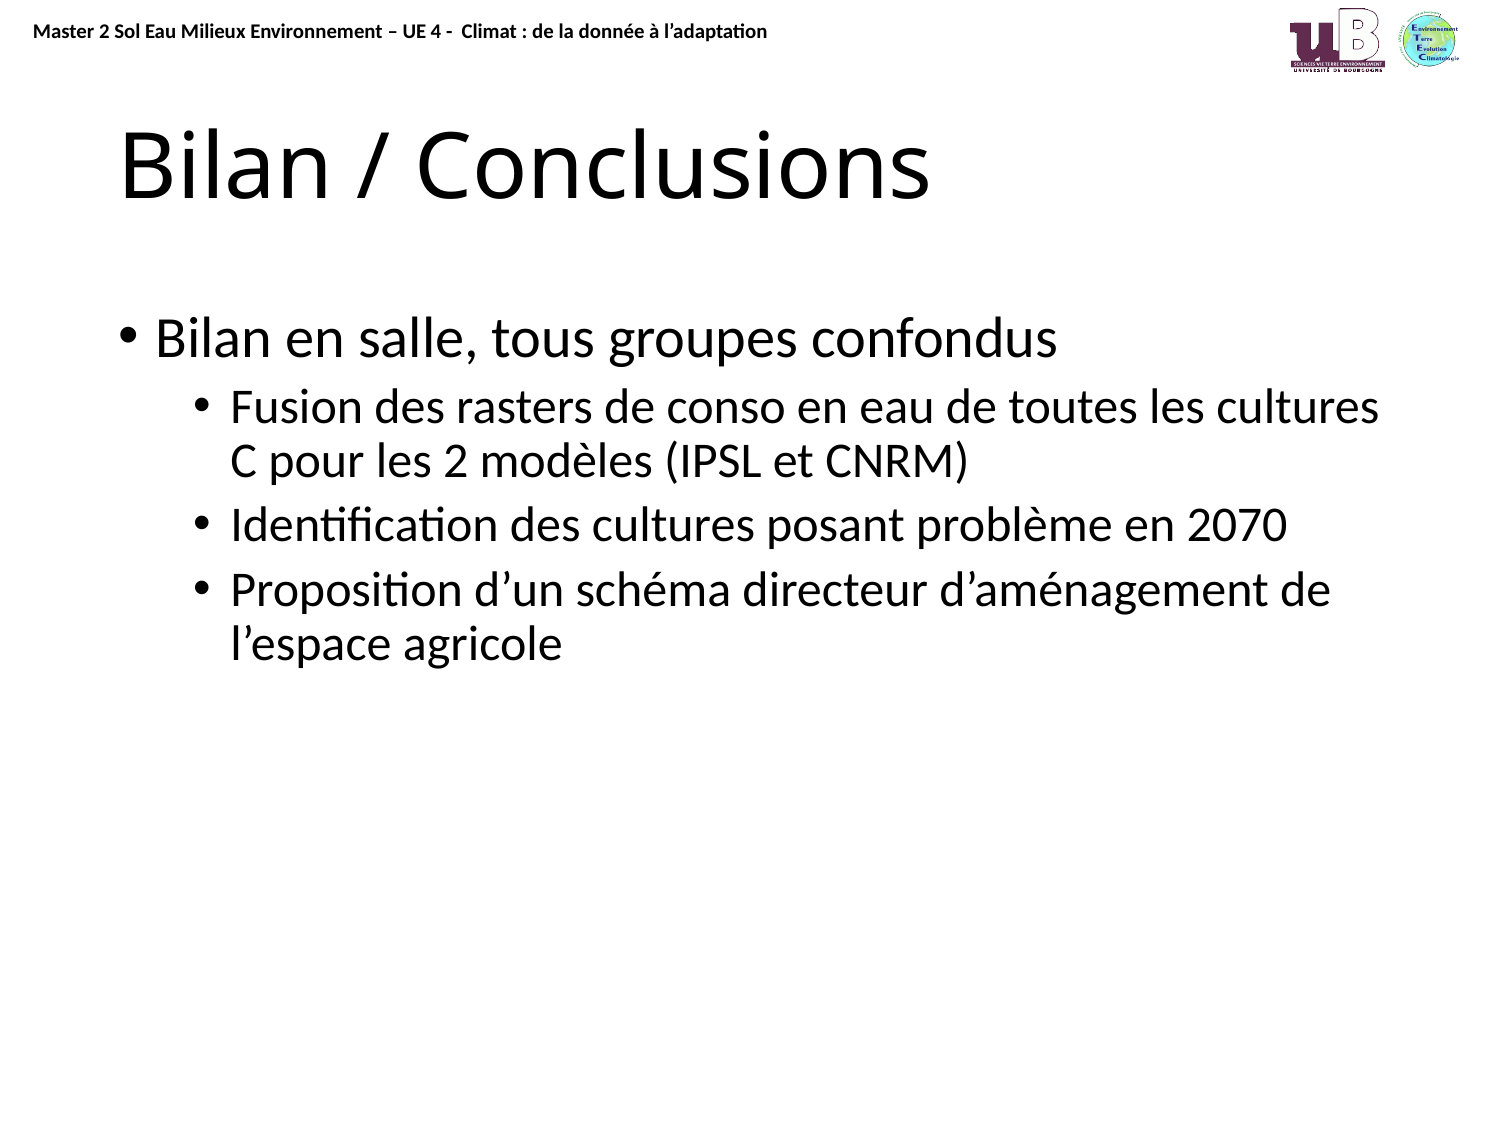

Bilan / Conclusions
Bilan en salle, tous groupes confondus
Fusion des rasters de conso en eau de toutes les cultures C pour les 2 modèles (IPSL et CNRM)
Identification des cultures posant problème en 2070
Proposition d’un schéma directeur d’aménagement de l’espace agricole